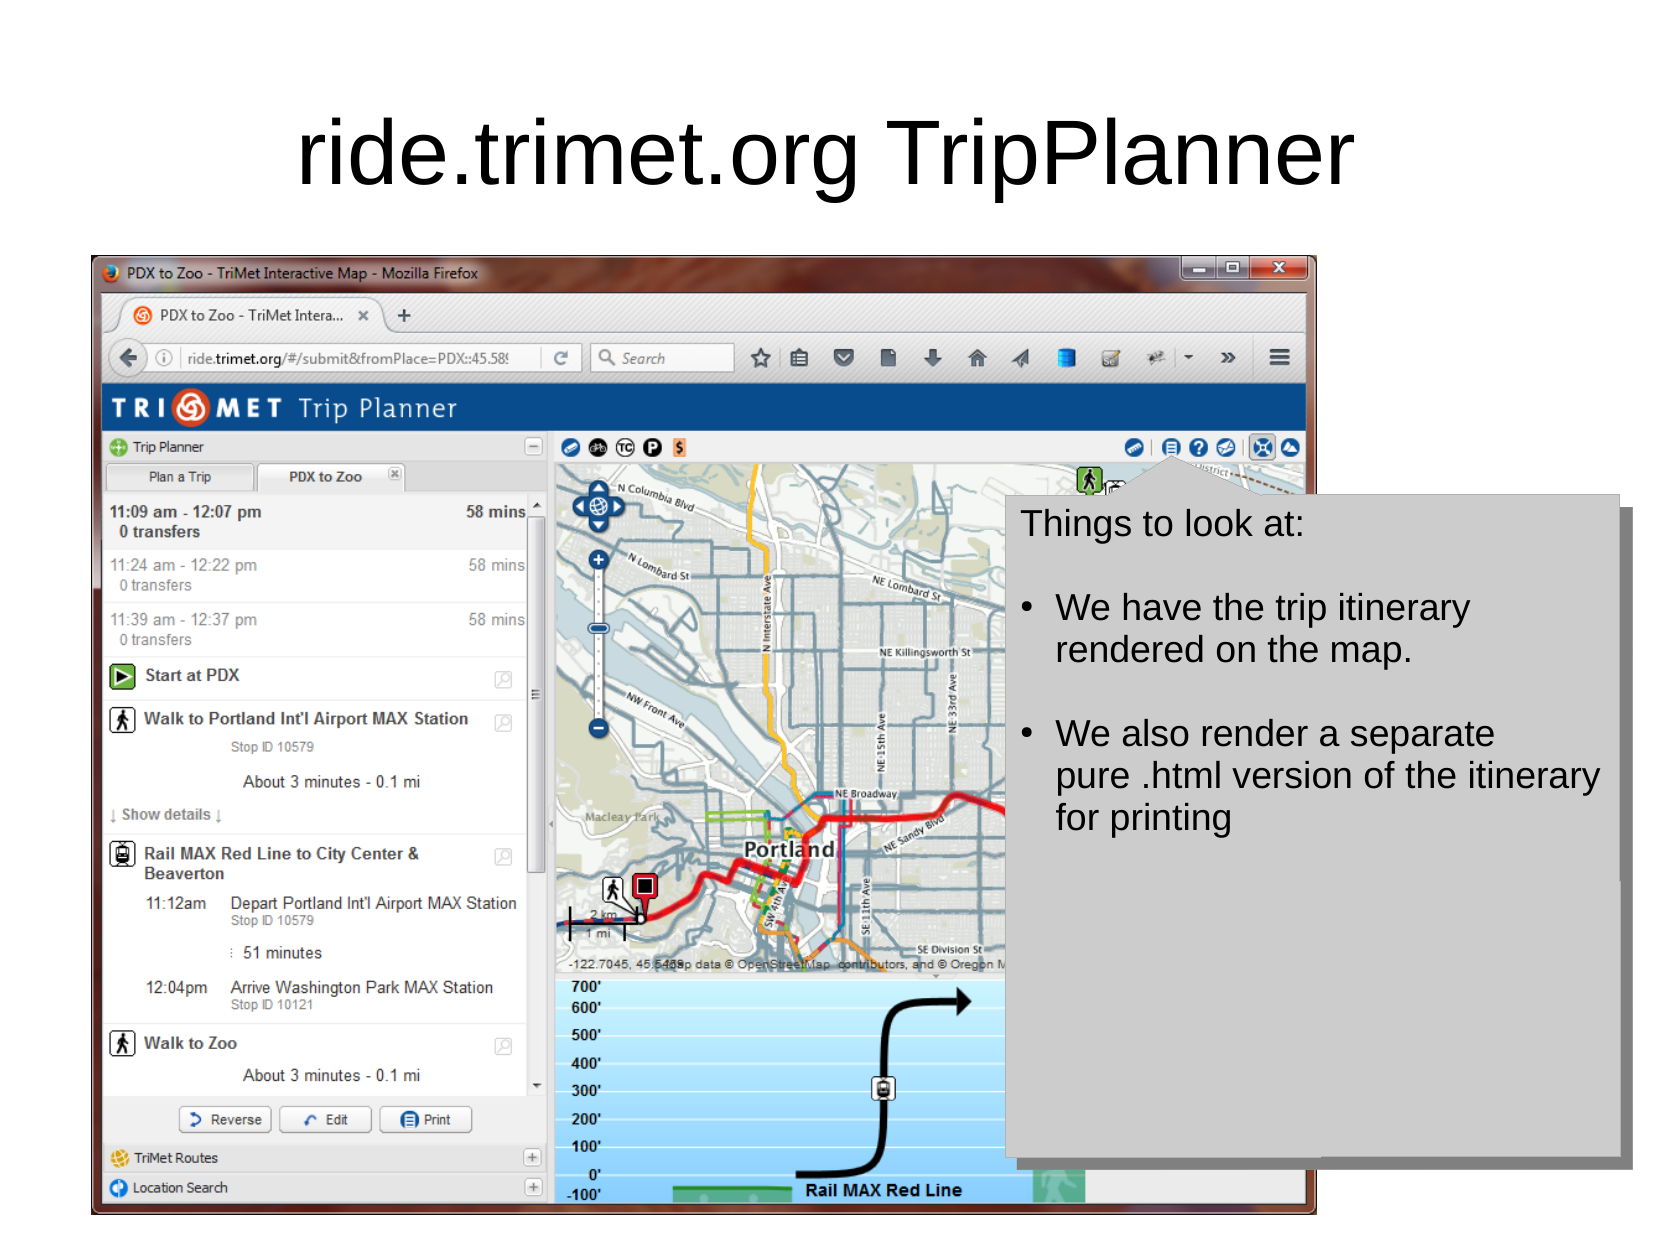

# ride.trimet.org TripPlanner
Things to look at:
We have the trip itinerary rendered on the map.
We also render a separate pure .html version of the itinerary for printing